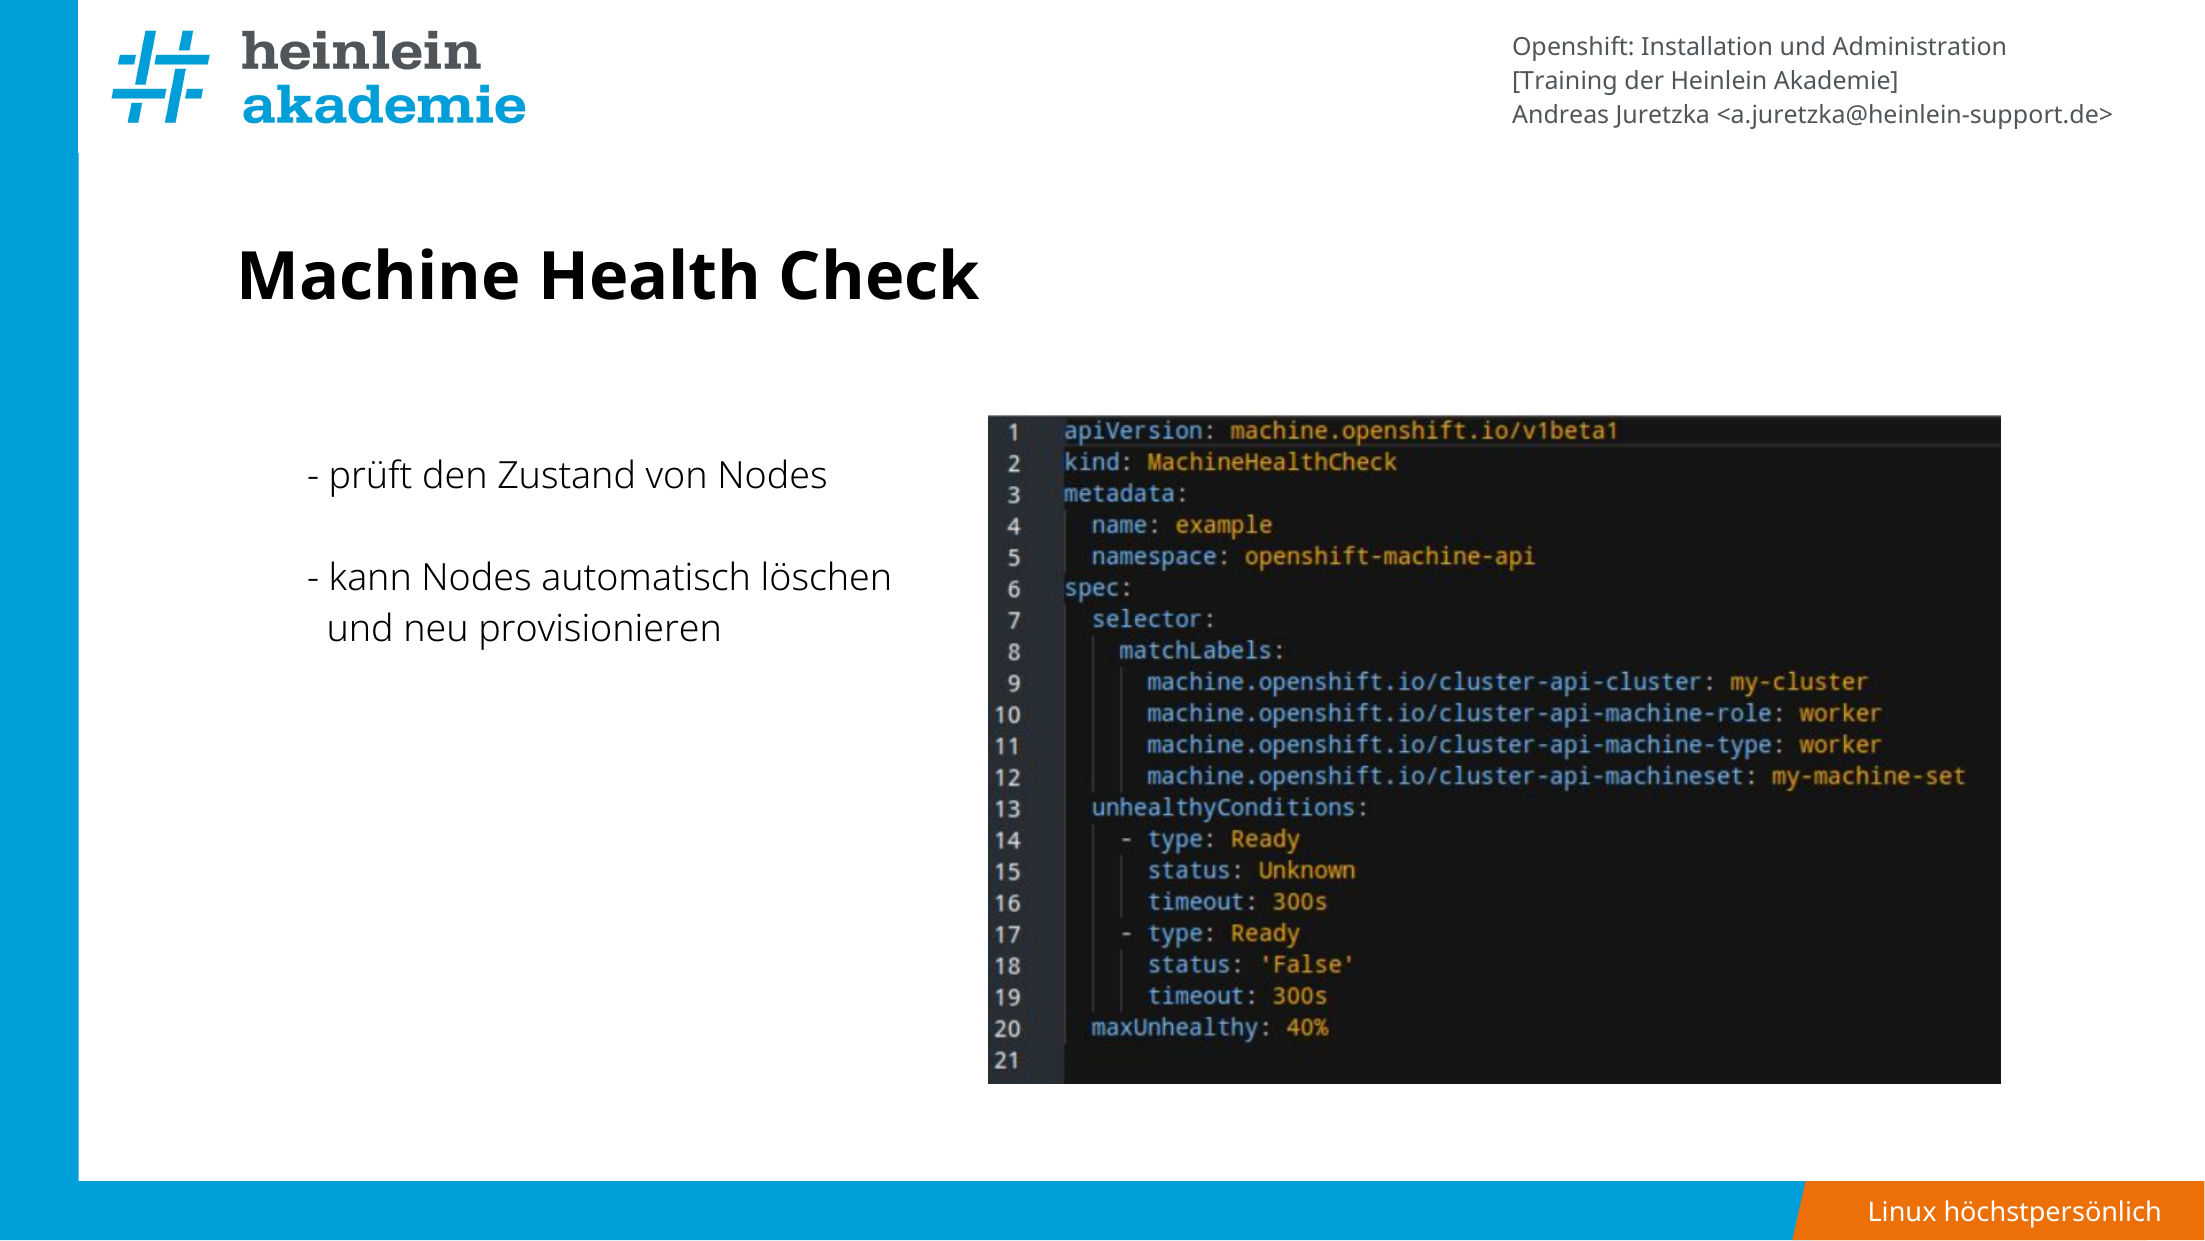

# Machine Health Check
- prüft den Zustand von Nodes
- kann Nodes automatisch löschen
 und neu provisionieren